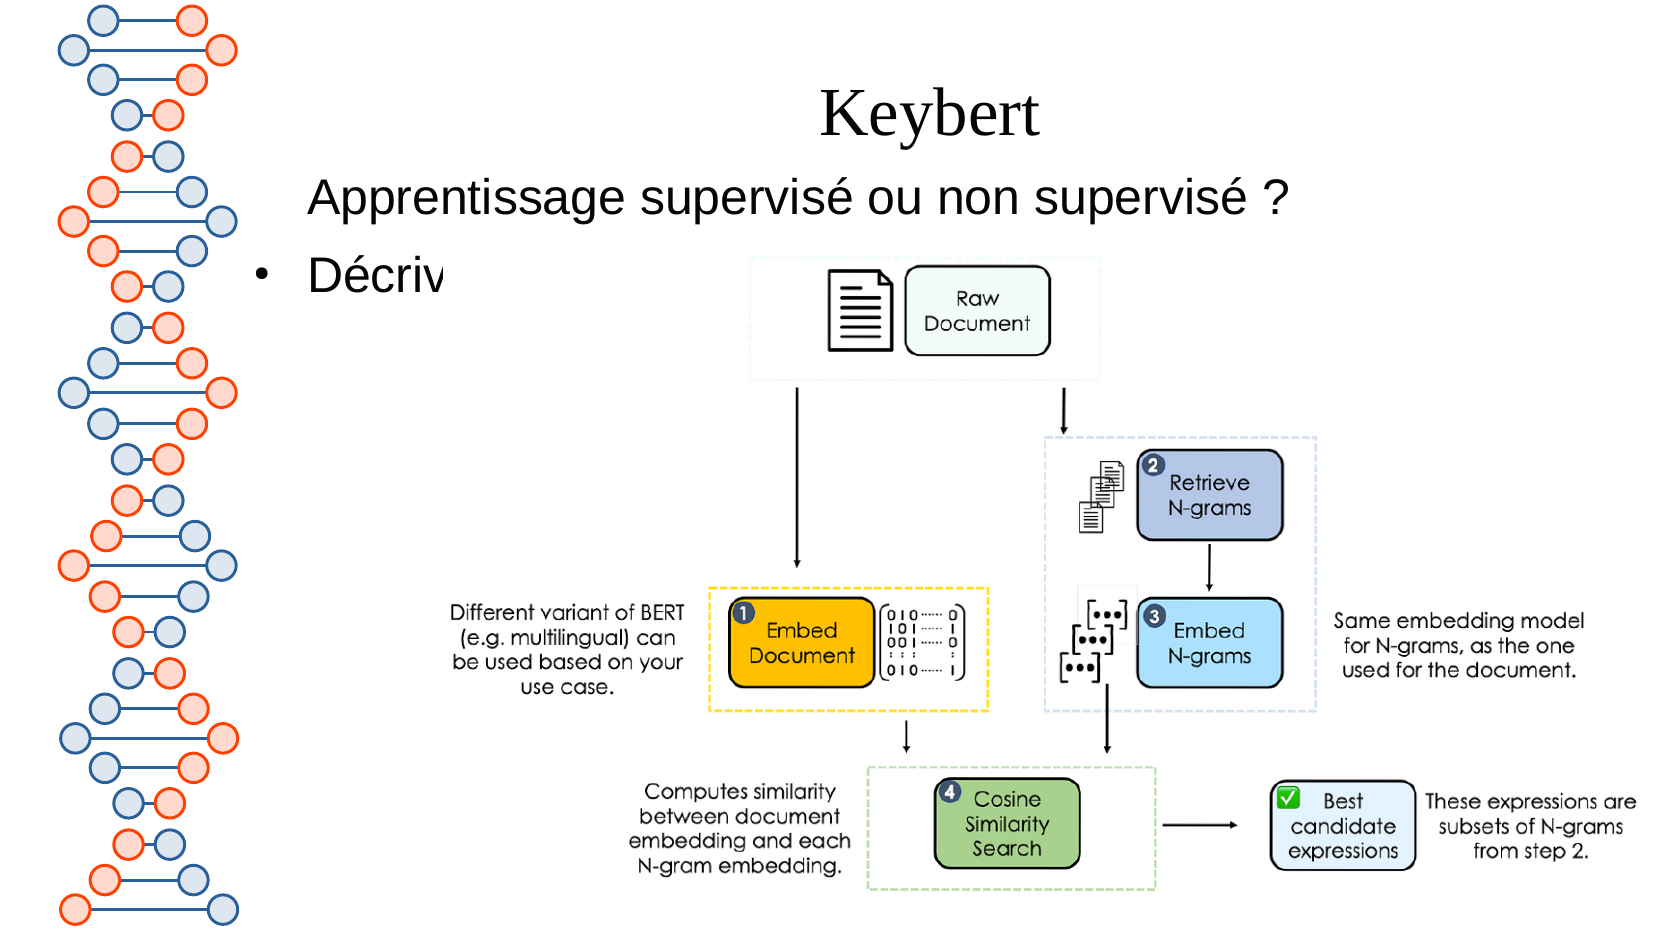

# Keybert
Apprentissage supervisé ou non supervisé ?
Décrivez le processus
16